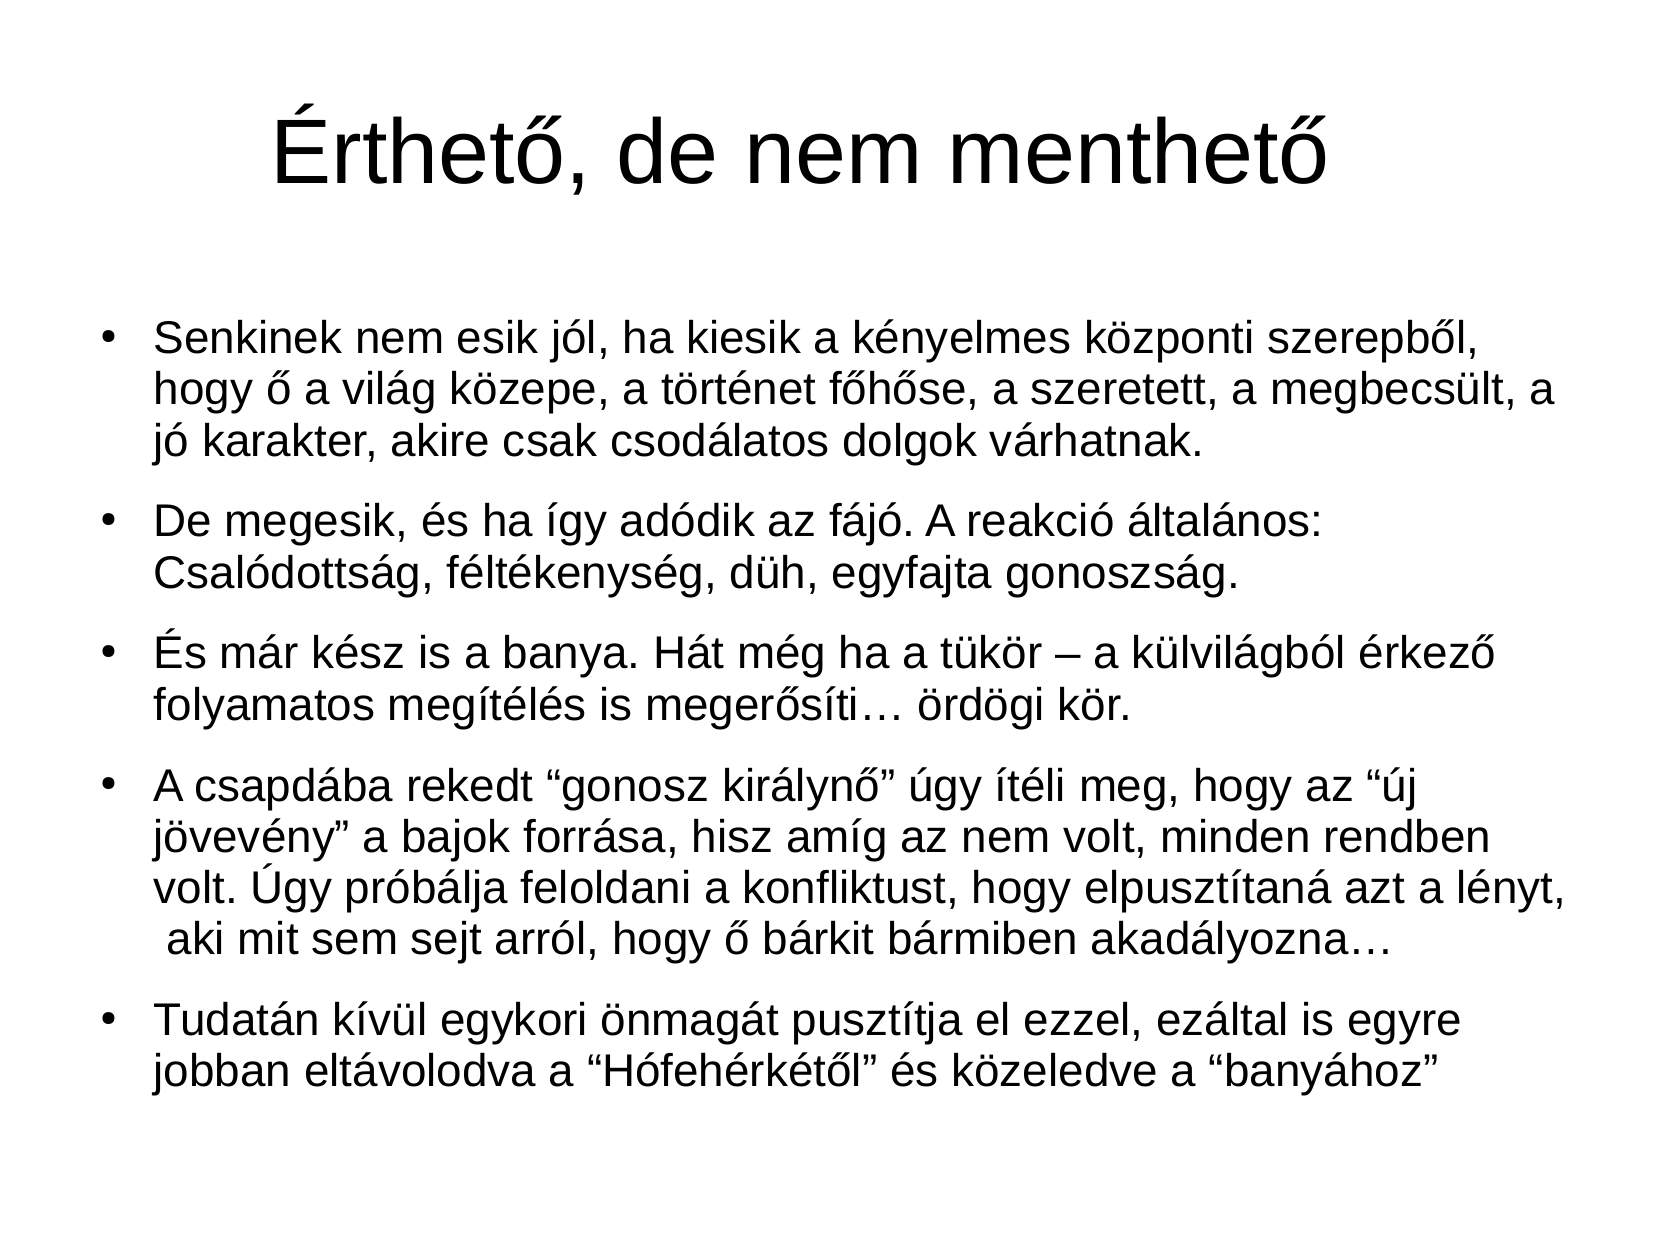

# Érthető, de nem menthető
Senkinek nem esik jól, ha kiesik a kényelmes központi szerepből, hogy ő a világ közepe, a történet főhőse, a szeretett, a megbecsült, a jó karakter, akire csak csodálatos dolgok várhatnak.
De megesik, és ha így adódik az fájó. A reakció általános: Csalódottság, féltékenység, düh, egyfajta gonoszság.
És már kész is a banya. Hát még ha a tükör – a külvilágból érkező folyamatos megítélés is megerősíti… ördögi kör.
A csapdába rekedt “gonosz királynő” úgy ítéli meg, hogy az “új jövevény” a bajok forrása, hisz amíg az nem volt, minden rendben volt. Úgy próbálja feloldani a konfliktust, hogy elpusztítaná azt a lényt, aki mit sem sejt arról, hogy ő bárkit bármiben akadályozna…
Tudatán kívül egykori önmagát pusztítja el ezzel, ezáltal is egyre jobban eltávolodva a “Hófehérkétől” és közeledve a “banyához”